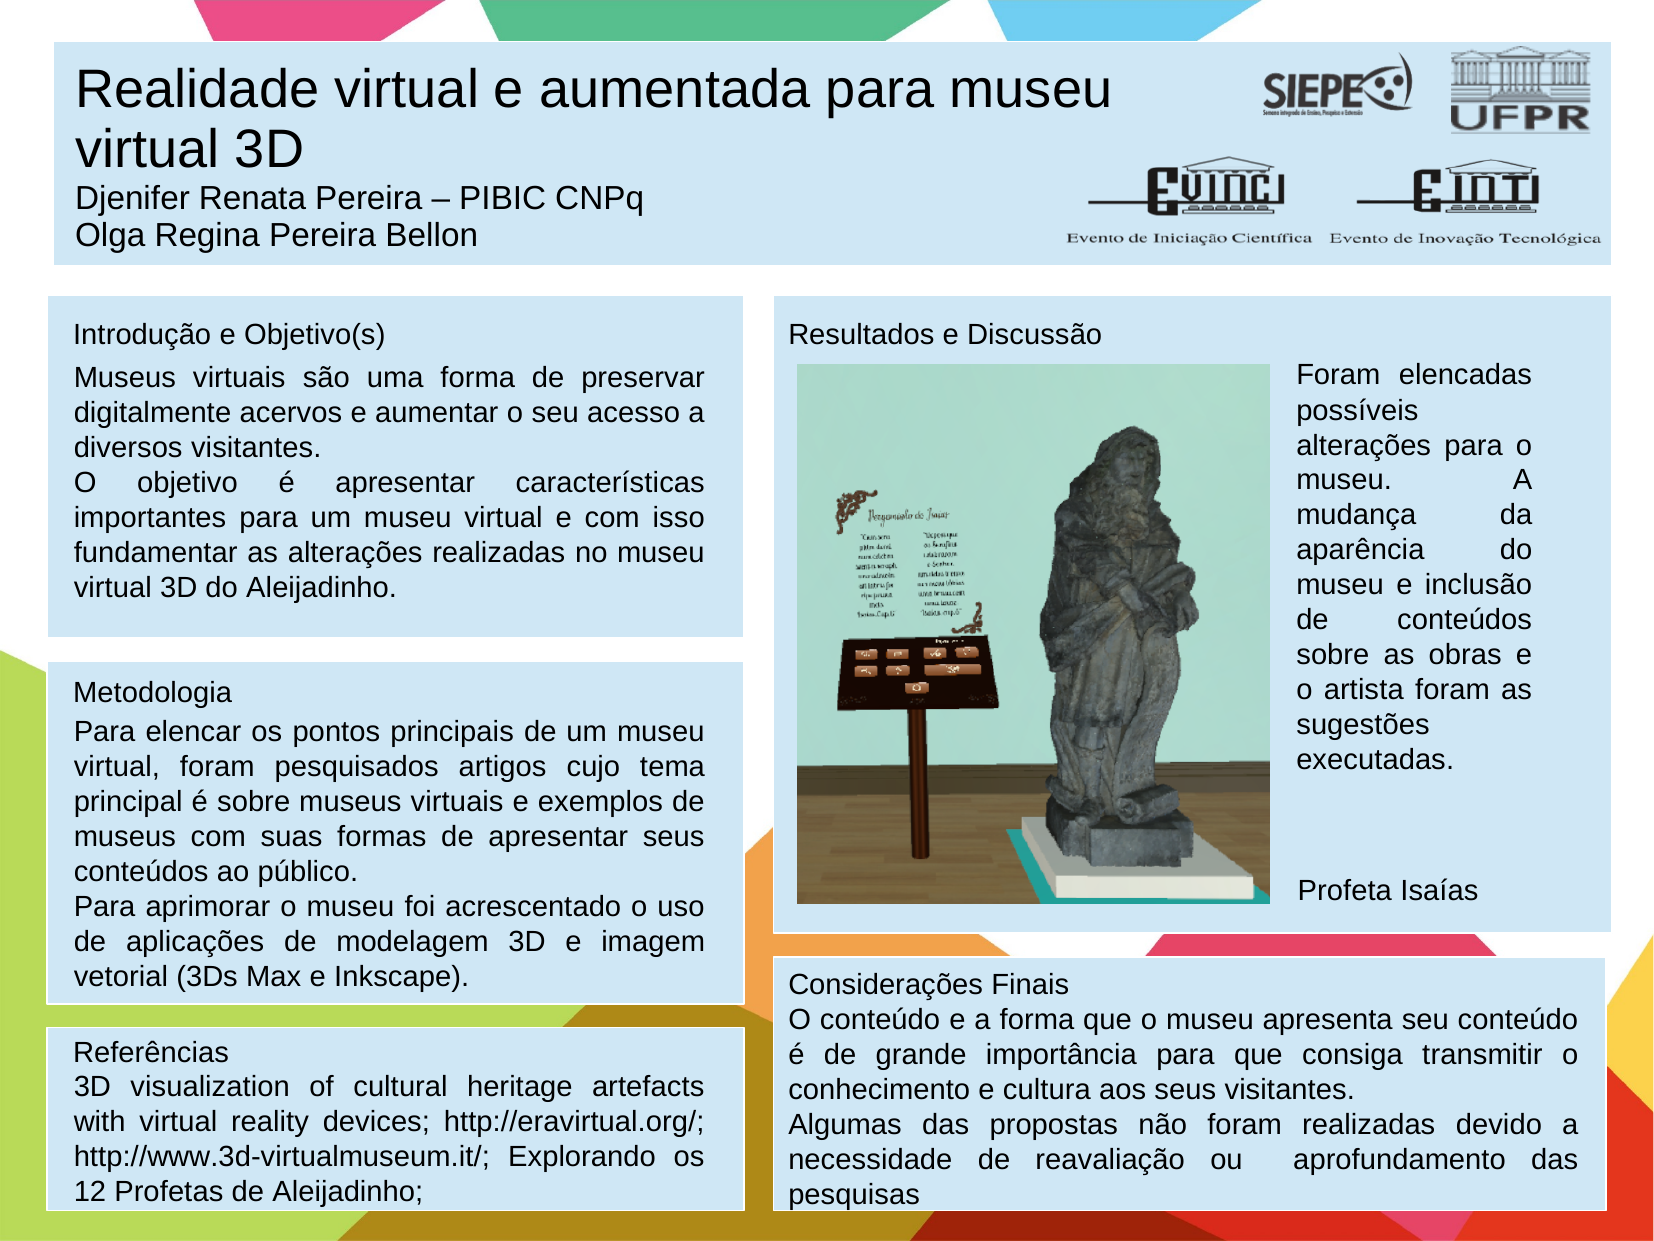

Realidade virtual e aumentada para museu
virtual 3D
Djenifer Renata Pereira – PIBIC CNPq
Olga Regina Pereira Bellon
Introdução e Objetivo(s)
Resultados e Discussão
Foram elencadas possíveis alterações para o museu. A mudança da aparência do museu e inclusão de conteúdos sobre as obras e o artista foram as sugestões executadas.
Museus virtuais são uma forma de preservar digitalmente acervos e aumentar o seu acesso a diversos visitantes.
O objetivo é apresentar características importantes para um museu virtual e com isso fundamentar as alterações realizadas no museu virtual 3D do Aleijadinho.
Metodologia
Para elencar os pontos principais de um museu virtual, foram pesquisados artigos cujo tema principal é sobre museus virtuais e exemplos de museus com suas formas de apresentar seus conteúdos ao público.
Para aprimorar o museu foi acrescentado o uso de aplicações de modelagem 3D e imagem vetorial (3Ds Max e Inkscape).
Profeta Isaías
Considerações Finais
O conteúdo e a forma que o museu apresenta seu conteúdo é de grande importância para que consiga transmitir o conhecimento e cultura aos seus visitantes.
Algumas das propostas não foram realizadas devido a necessidade de reavaliação ou aprofundamento das pesquisas
Referências
3D visualization of cultural heritage artefacts with virtual reality devices; http://eravirtual.org/; http://www.3d-virtualmuseum.it/; Explorando os 12 Profetas de Aleijadinho;
11